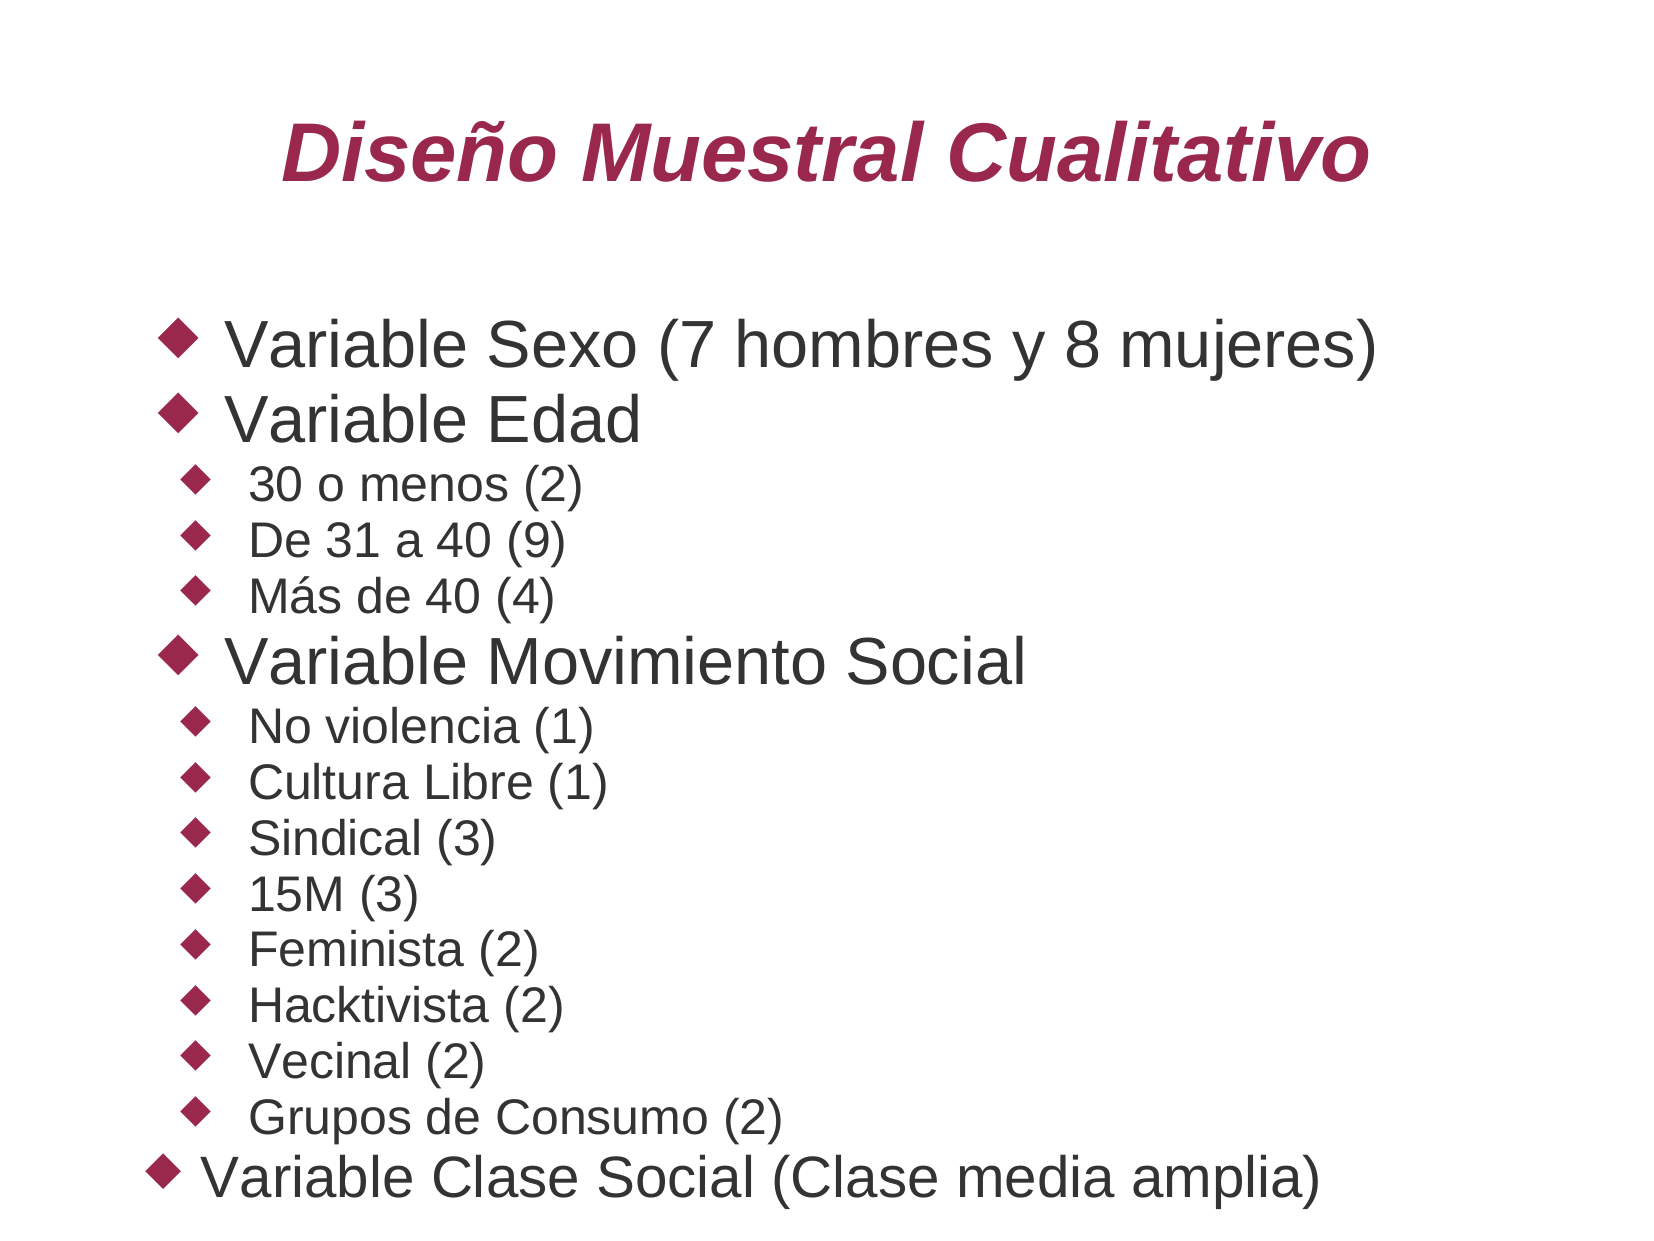

# Diseño Muestral Cualitativo
Variable Sexo (7 hombres y 8 mujeres)
Variable Edad
30 o menos (2)
De 31 a 40 (9)
Más de 40 (4)
Variable Movimiento Social
No violencia (1)
Cultura Libre (1)
Sindical (3)
15M (3)
Feminista (2)
Hacktivista (2)
Vecinal (2)
Grupos de Consumo (2)
Variable Clase Social (Clase media amplia)